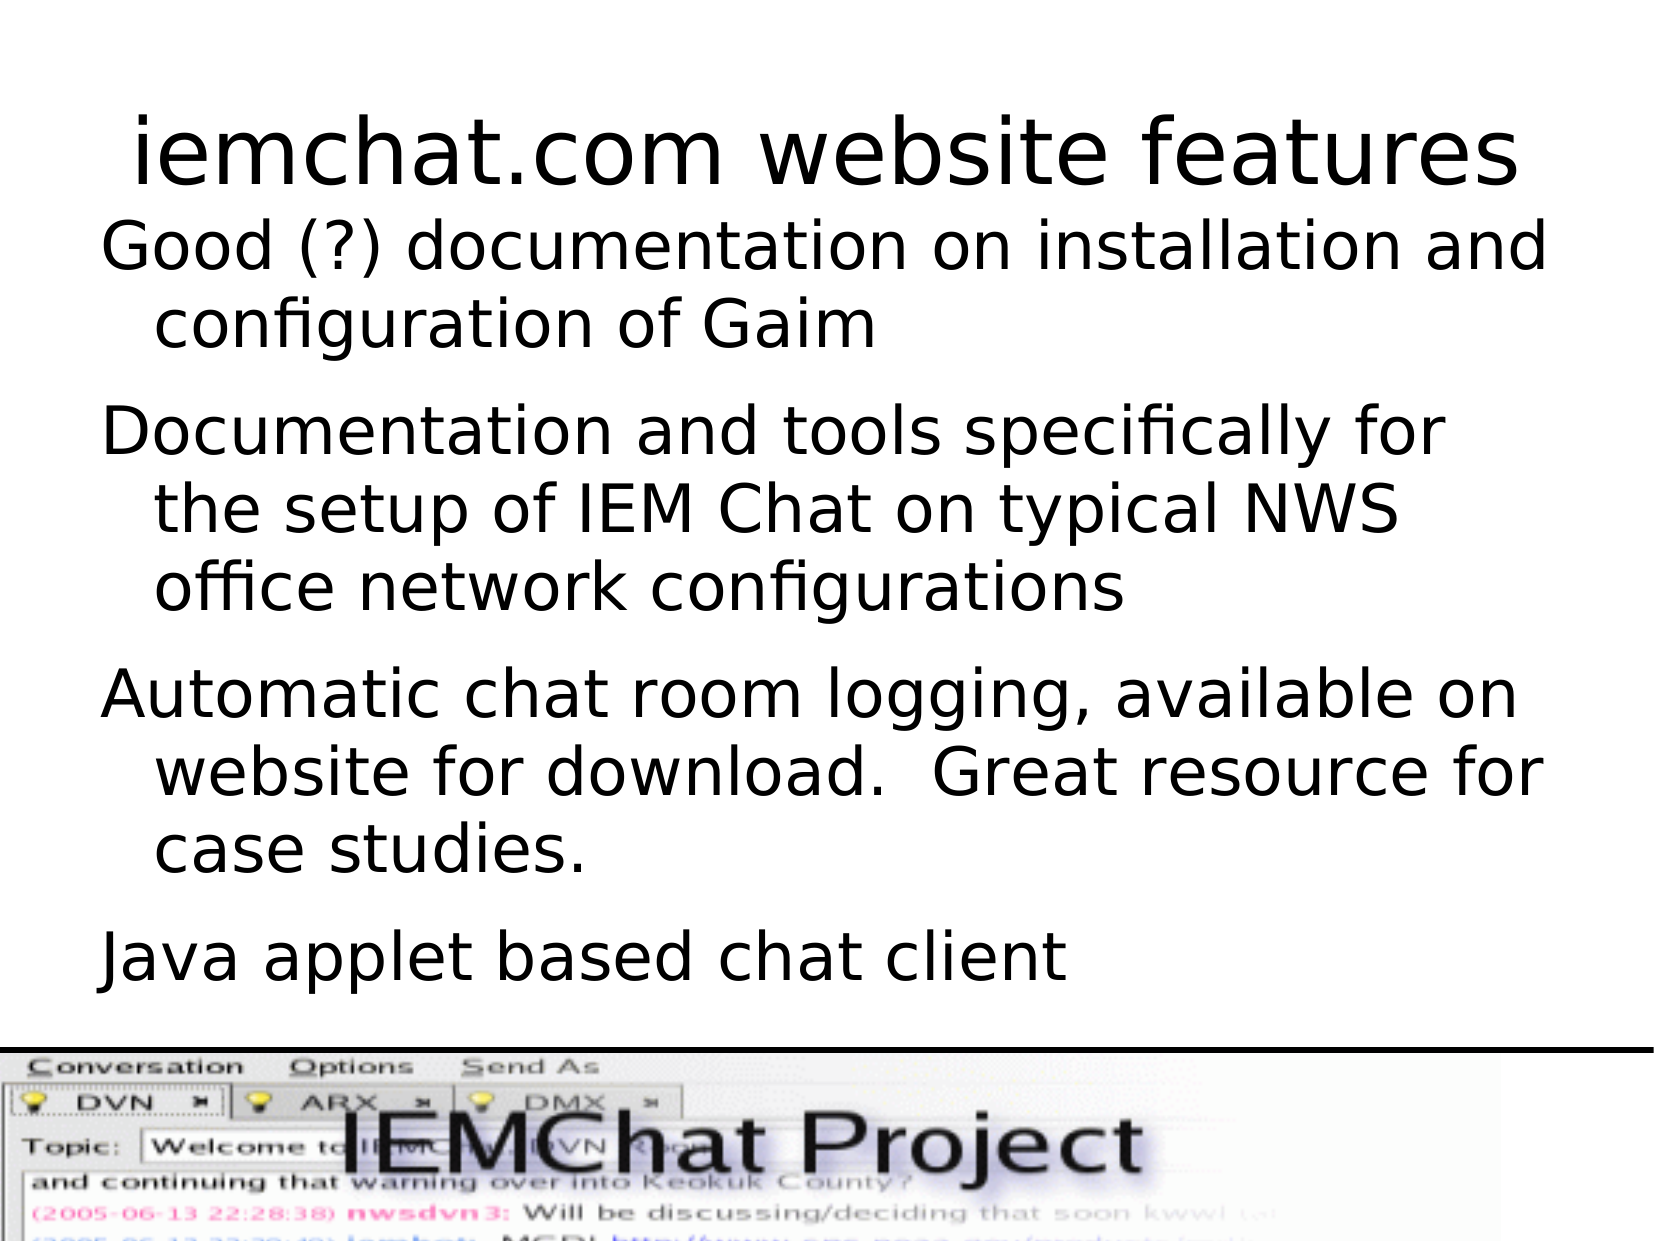

# iemchat.com website features
Good (?) documentation on installation and configuration of Gaim
Documentation and tools specifically for the setup of IEM Chat on typical NWS office network configurations
Automatic chat room logging, available on website for download. Great resource for case studies.
Java applet based chat client